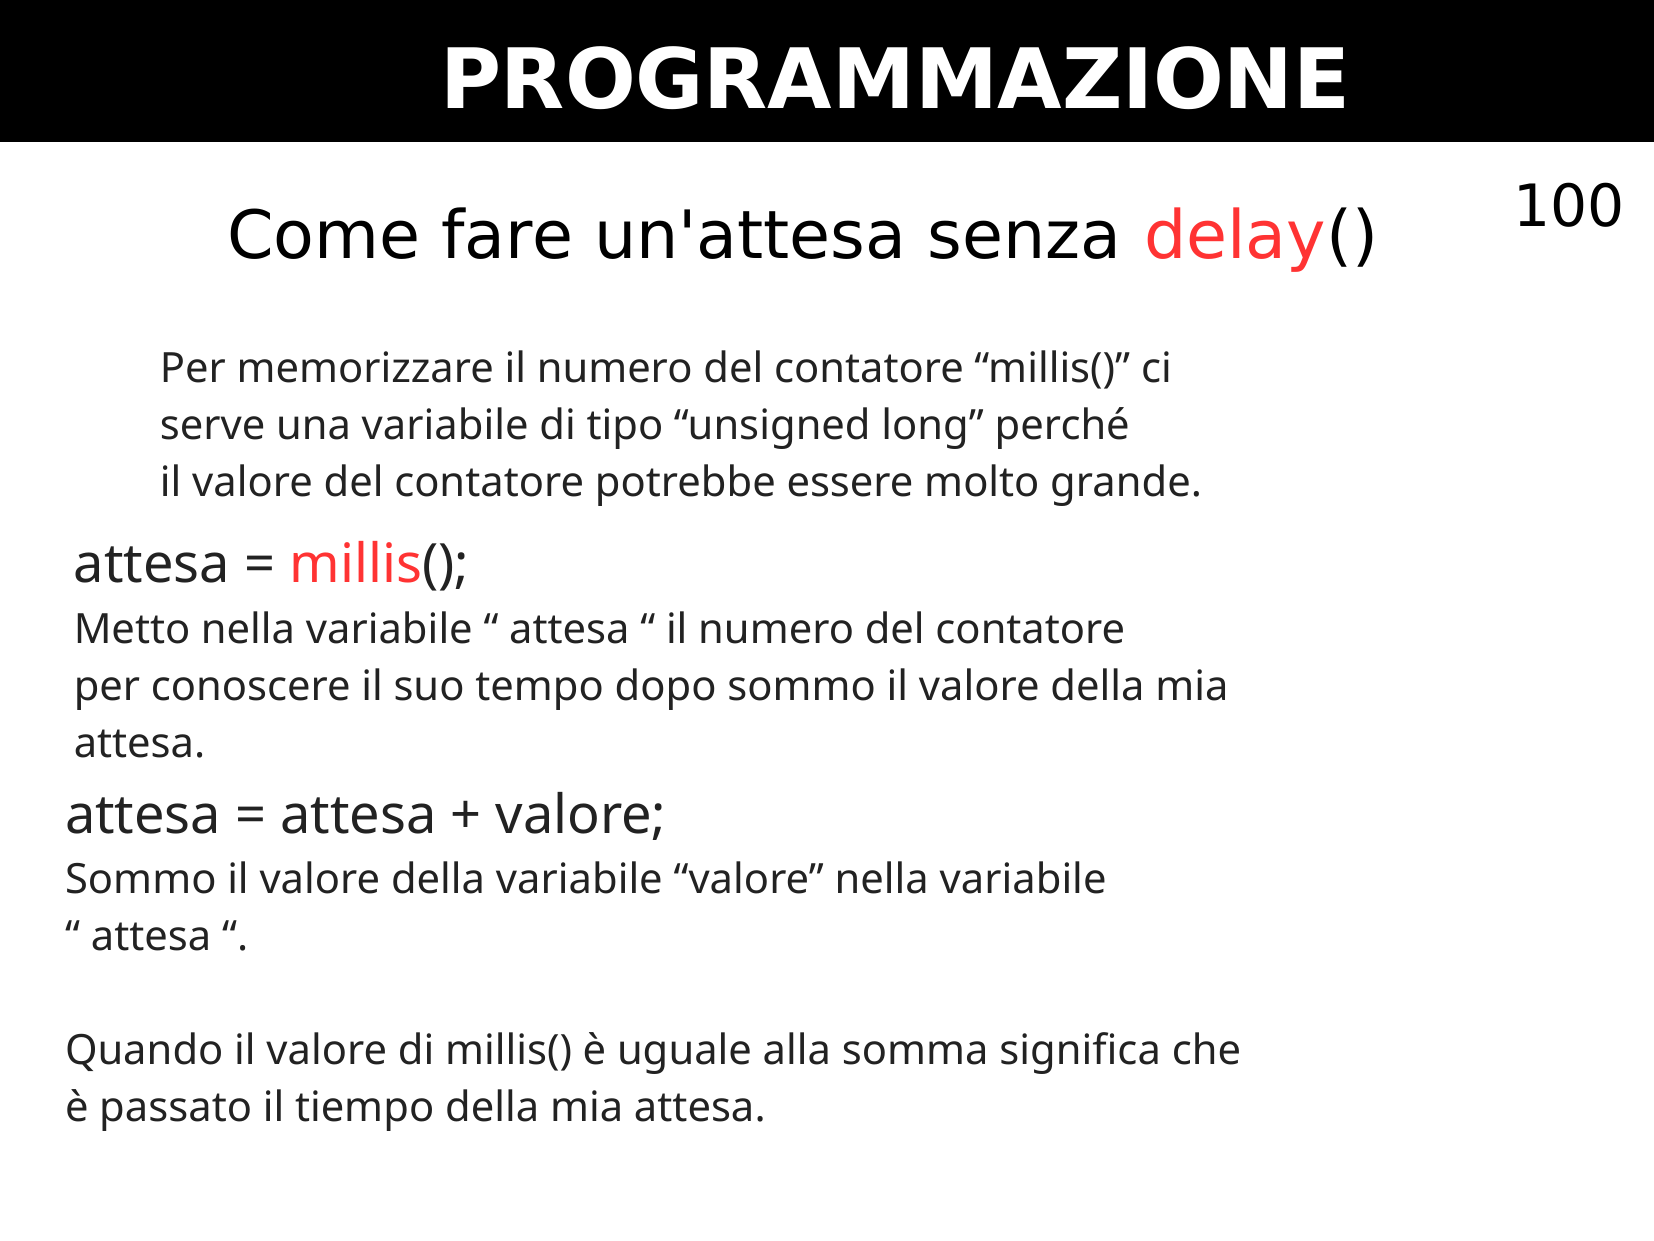

PROGRAMMAZIONE
100
Come fare un'attesa senza delay()
Per memorizzare il numero del contatore “millis()” ci
serve una variabile di tipo “unsigned long” perché
il valore del contatore potrebbe essere molto grande.
attesa = millis();
Metto nella variabile “ attesa “ il numero del contatore
per conoscere il suo tempo dopo sommo il valore della mia
attesa.
attesa = attesa + valore;
Sommo il valore della variabile “valore” nella variabile
“ attesa “.
Quando il valore di millis() è uguale alla somma significa che
è passato il tiempo della mia attesa.